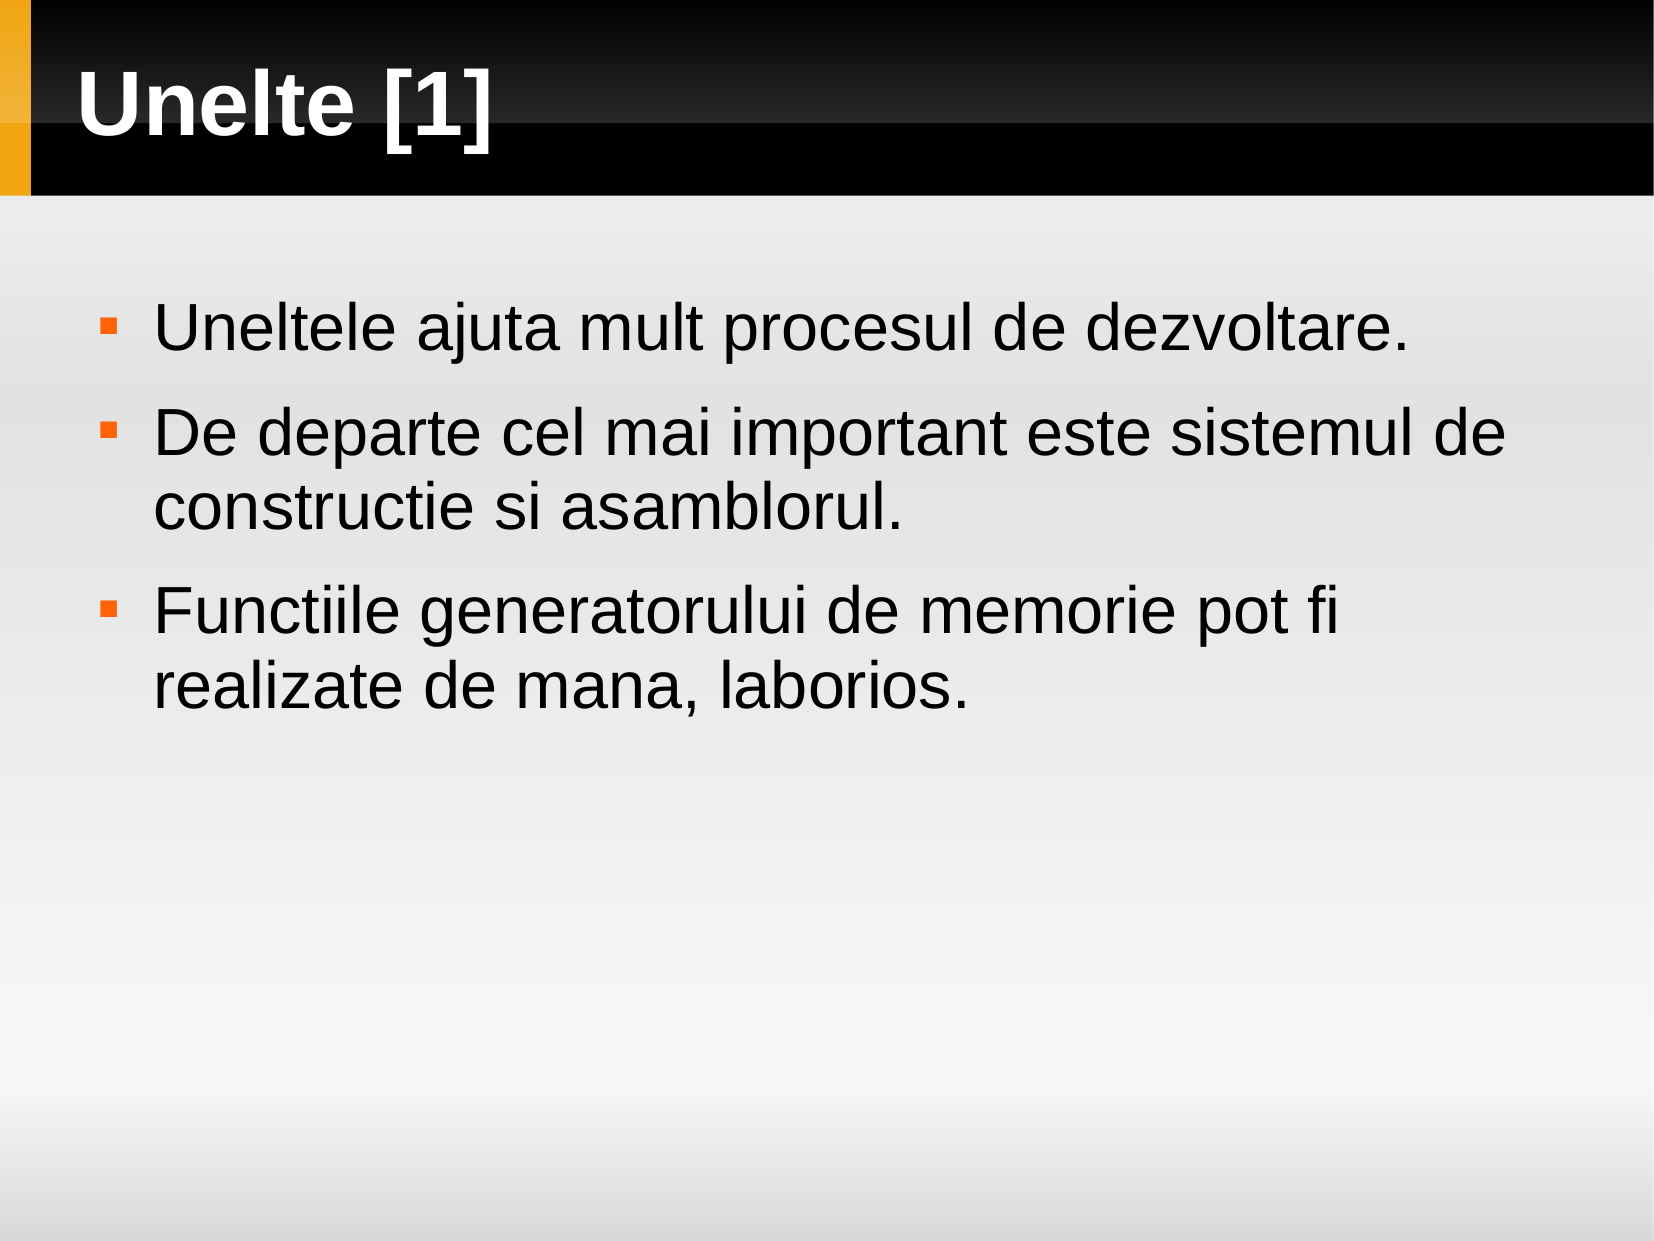

# Unelte [1]
Uneltele ajuta mult procesul de dezvoltare.
De departe cel mai important este sistemul de constructie si asamblorul.
Functiile generatorului de memorie pot fi realizate de mana, laborios.